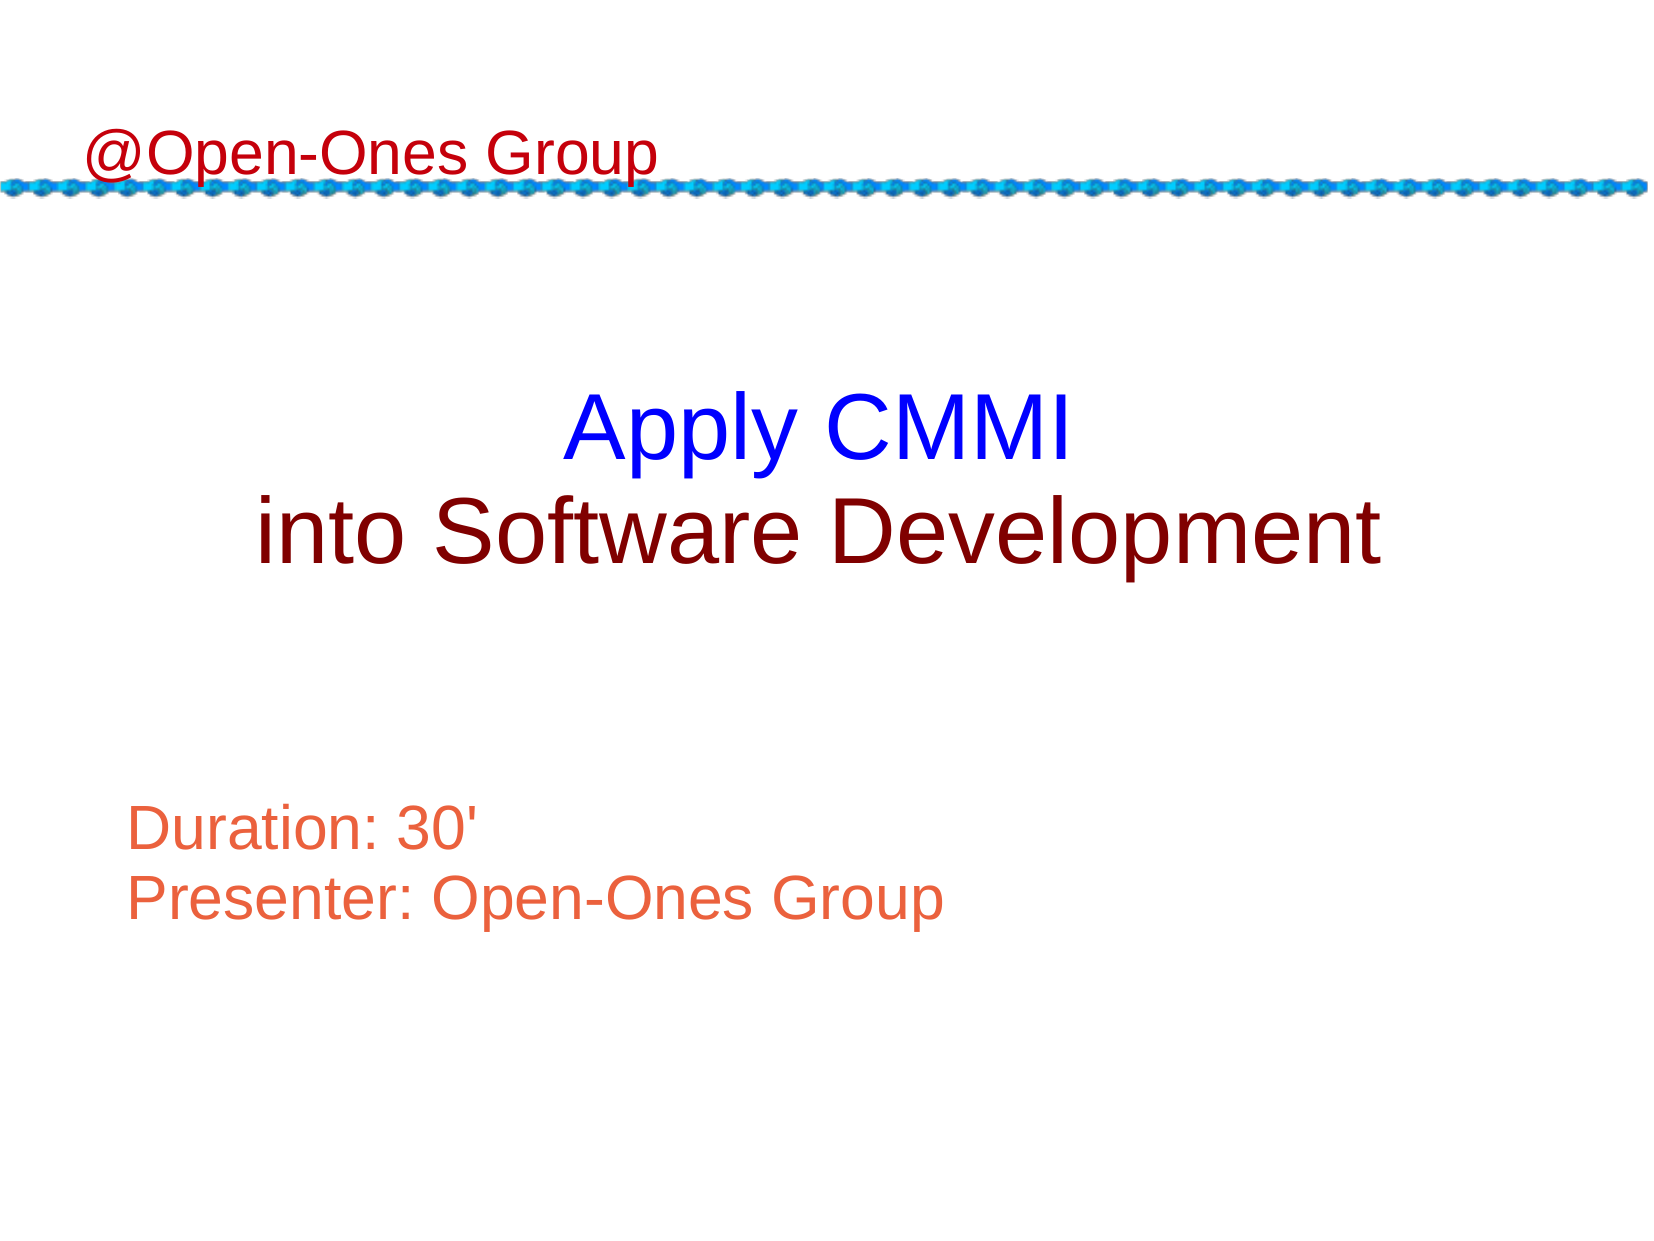

# @Open-Ones Group
Apply CMMI
into Software Development
 Duration: 30'
 Presenter: Open-Ones Group